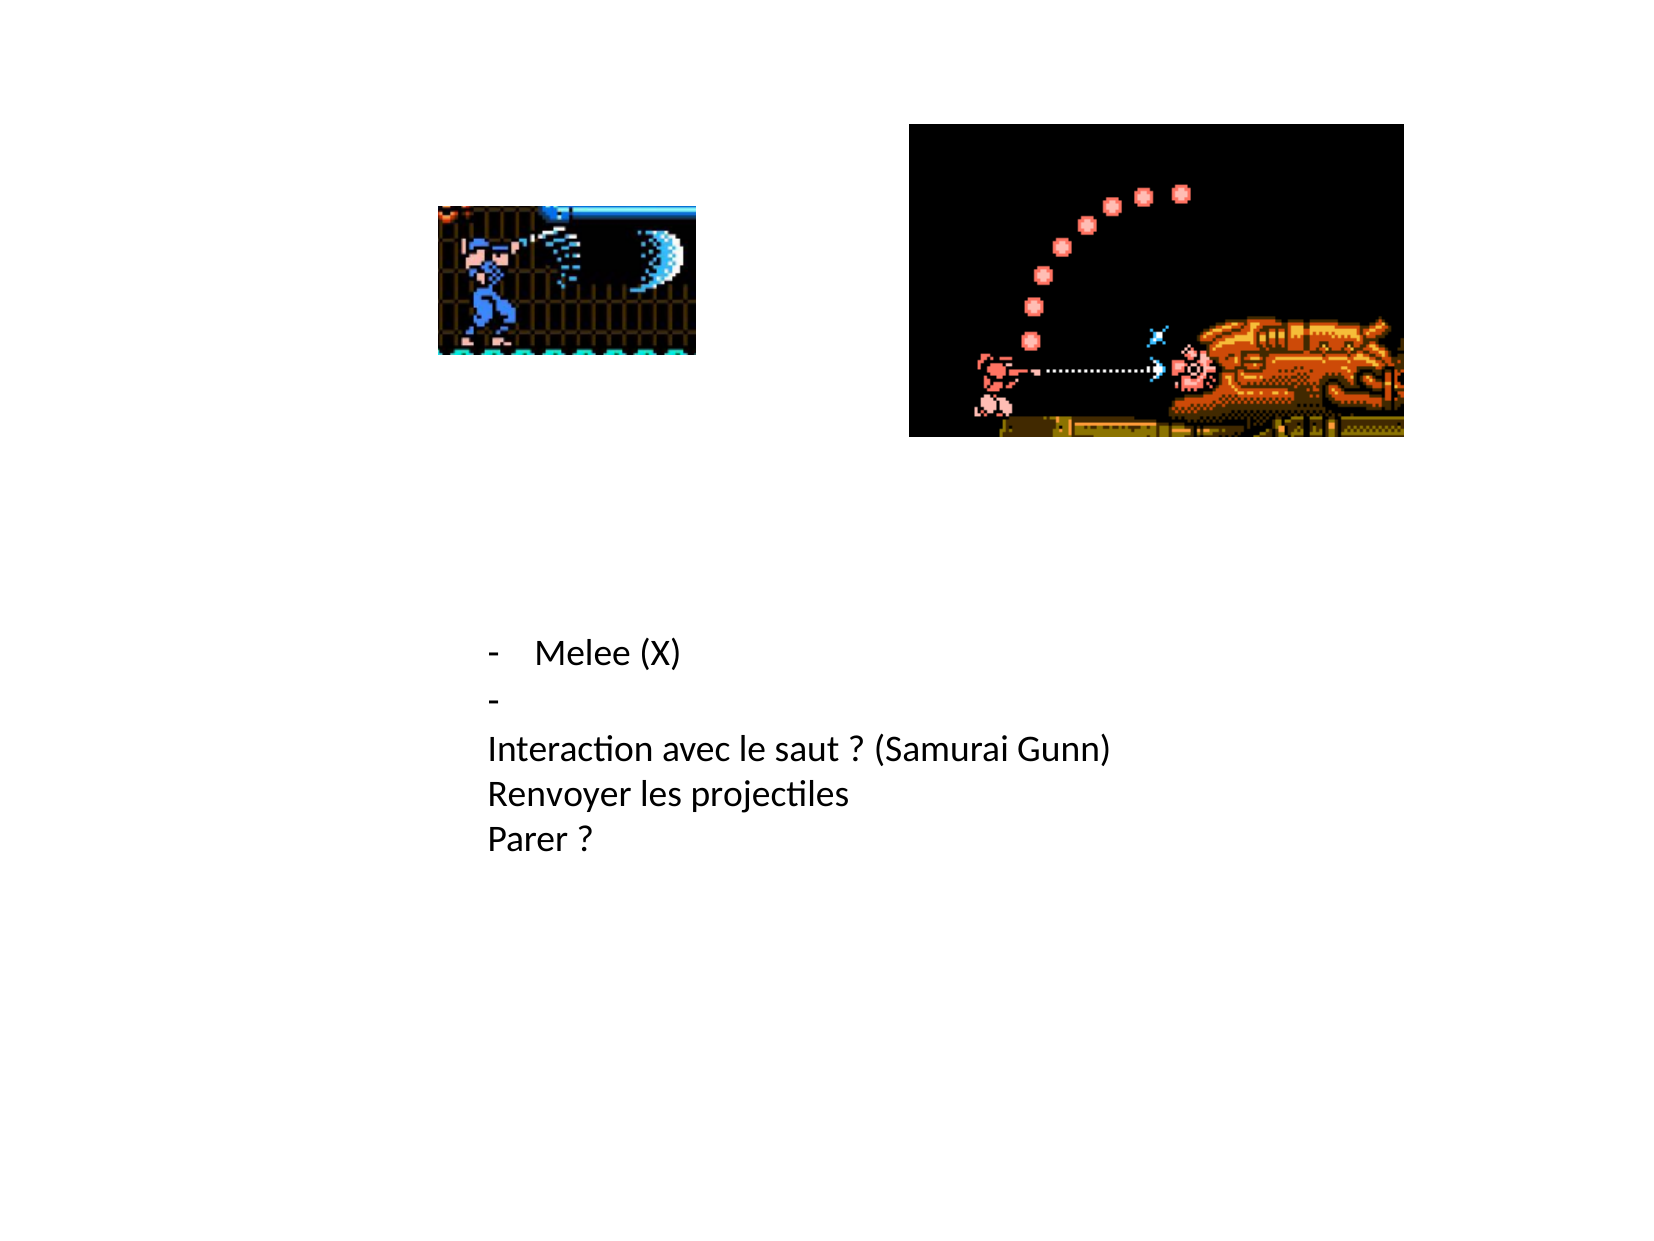

Melee (X)
Interaction avec le saut ? (Samurai Gunn)
Renvoyer les projectiles
Parer ?